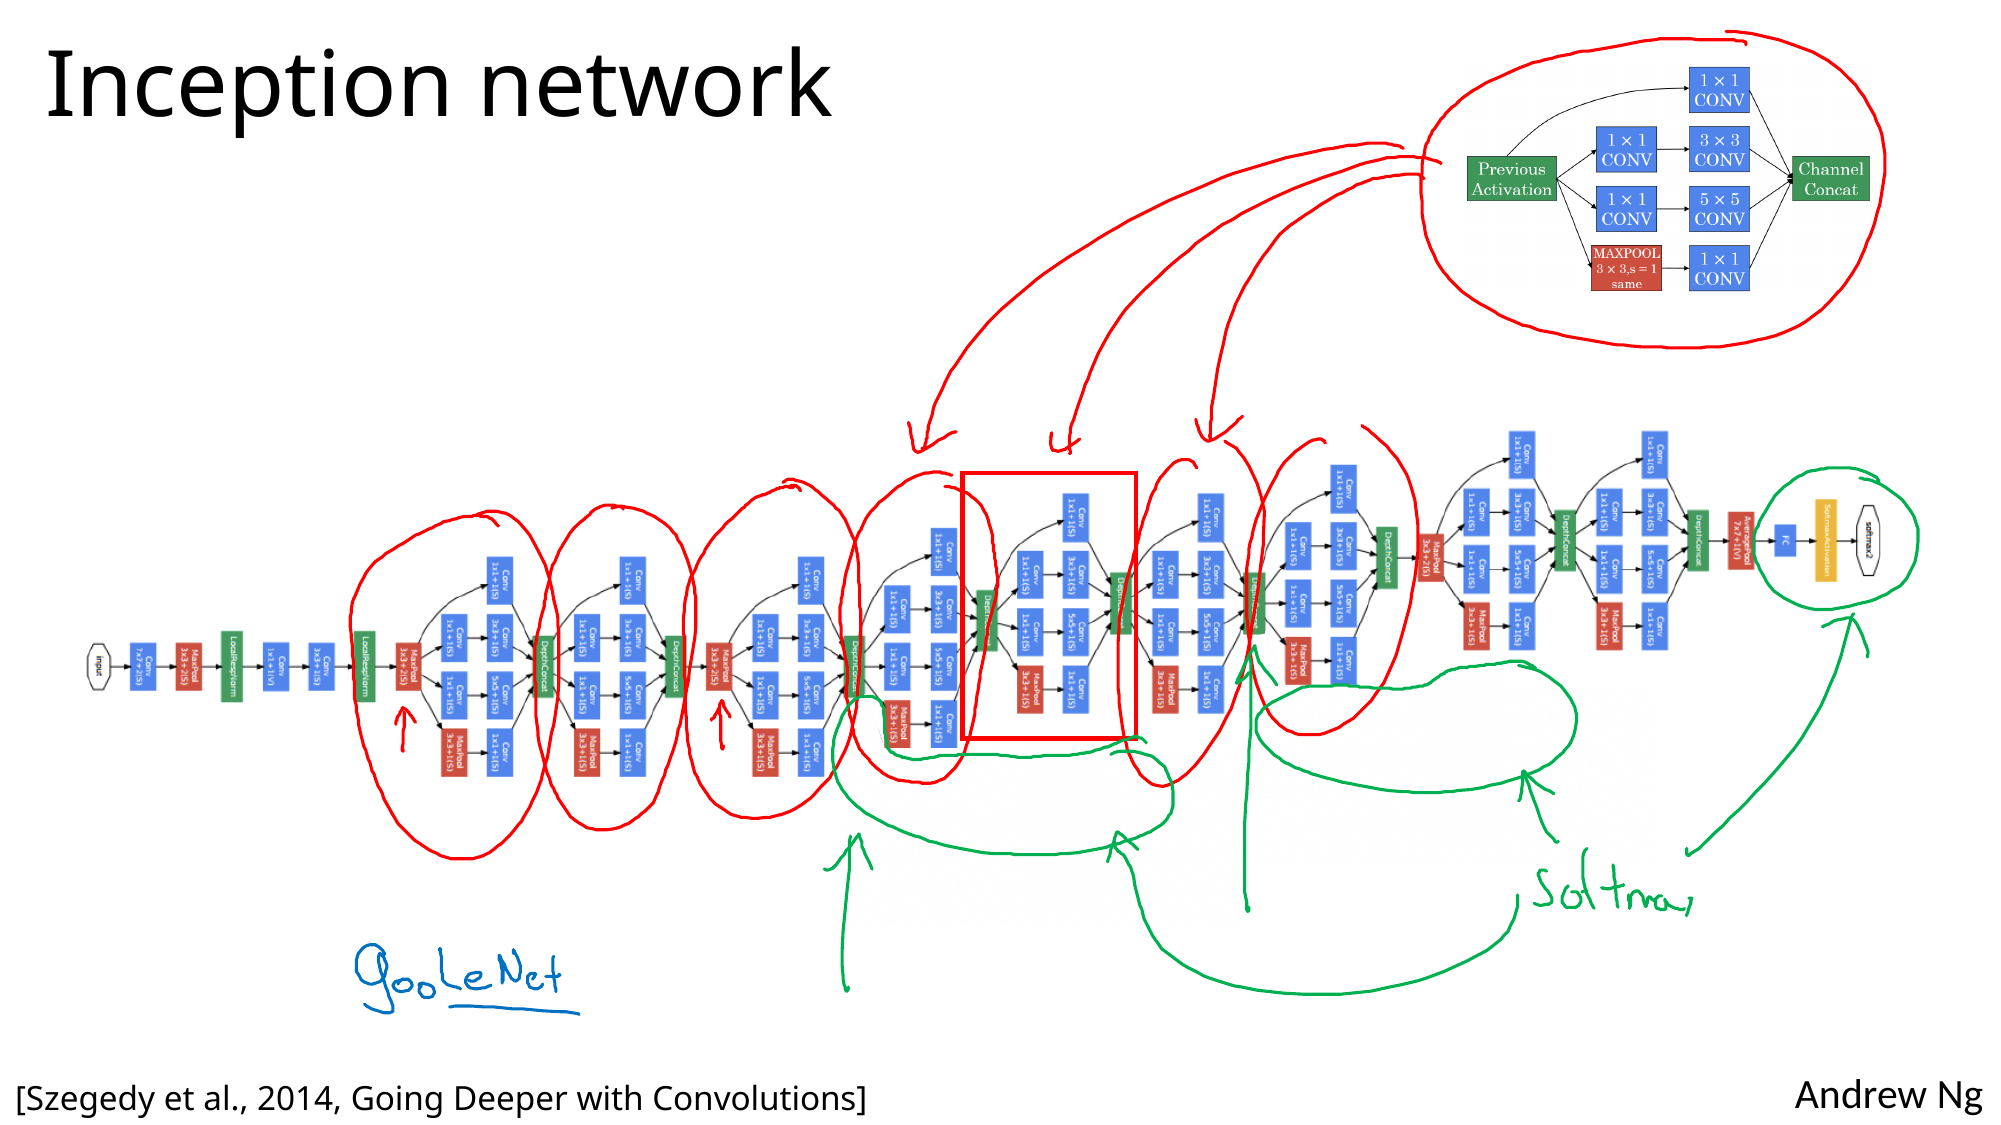

# Inception network
[Szegedy et al., 2014, Going Deeper with Convolutions]